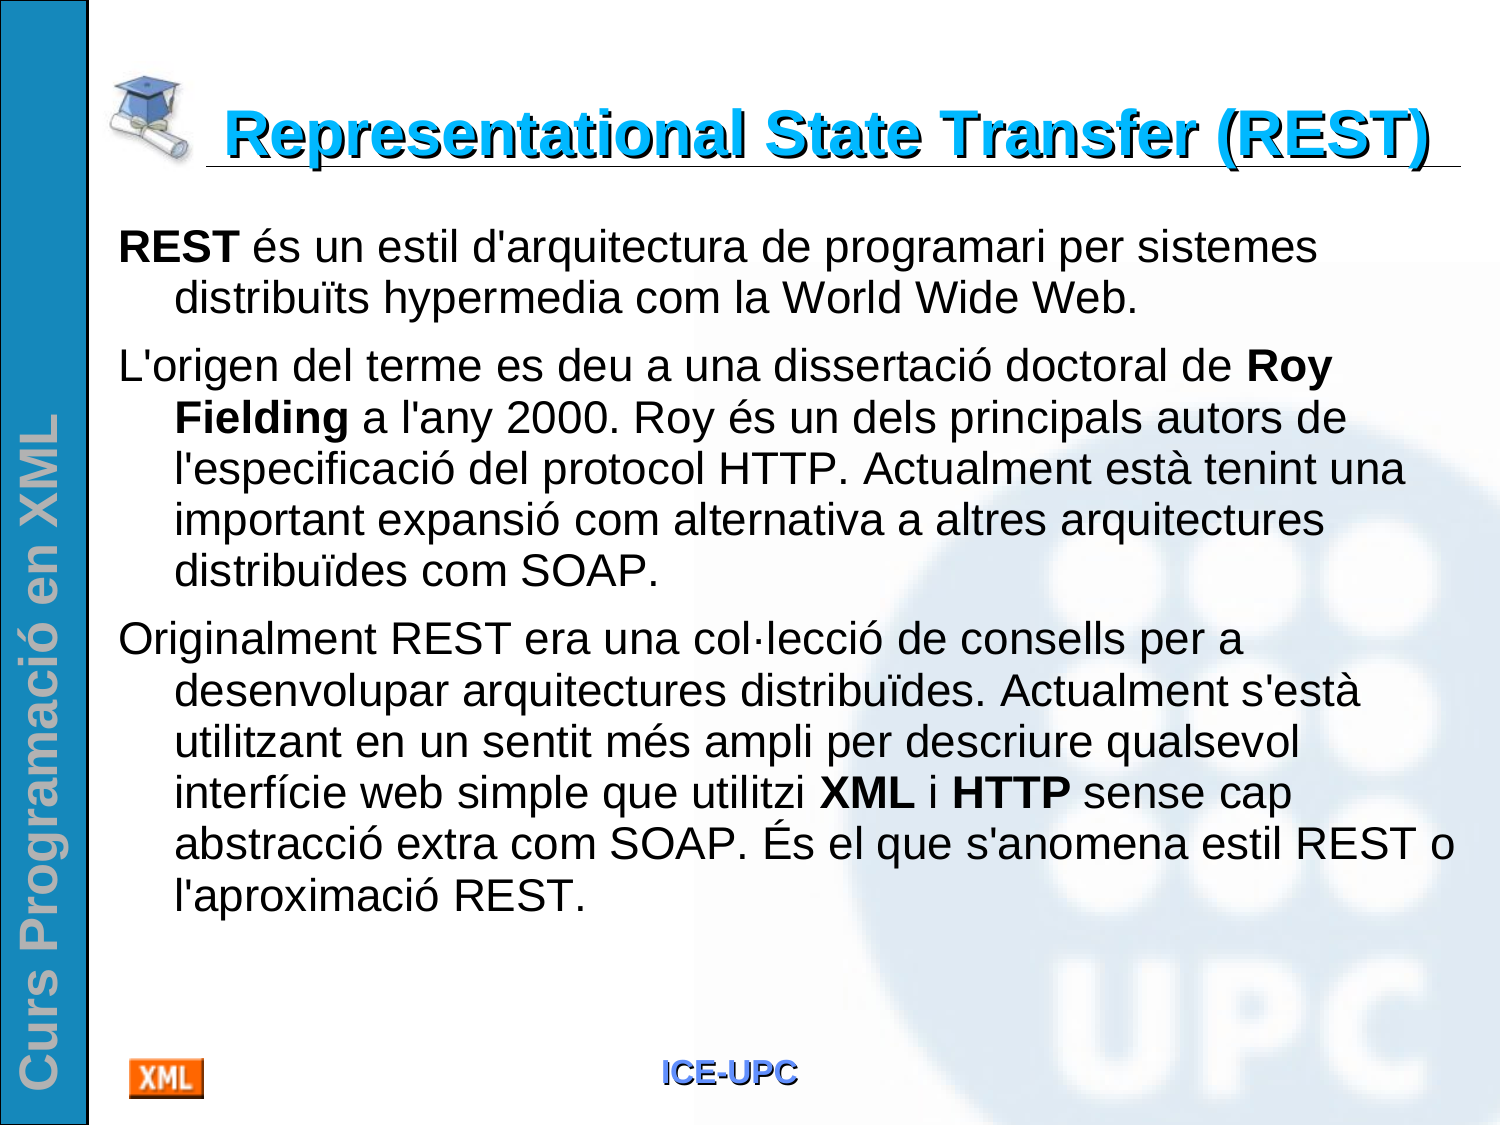

# Representational State Transfer (REST)
REST és un estil d'arquitectura de programari per sistemes distribuïts hypermedia com la World Wide Web.
L'origen del terme es deu a una dissertació doctoral de Roy Fielding a l'any 2000. Roy és un dels principals autors de l'especificació del protocol HTTP. Actualment està tenint una important expansió com alternativa a altres arquitectures distribuïdes com SOAP.
Originalment REST era una col·lecció de consells per a desenvolupar arquitectures distribuïdes. Actualment s'està utilitzant en un sentit més ampli per descriure qualsevol interfície web simple que utilitzi XML i HTTP sense cap abstracció extra com SOAP. És el que s'anomena estil REST o l'aproximació REST.